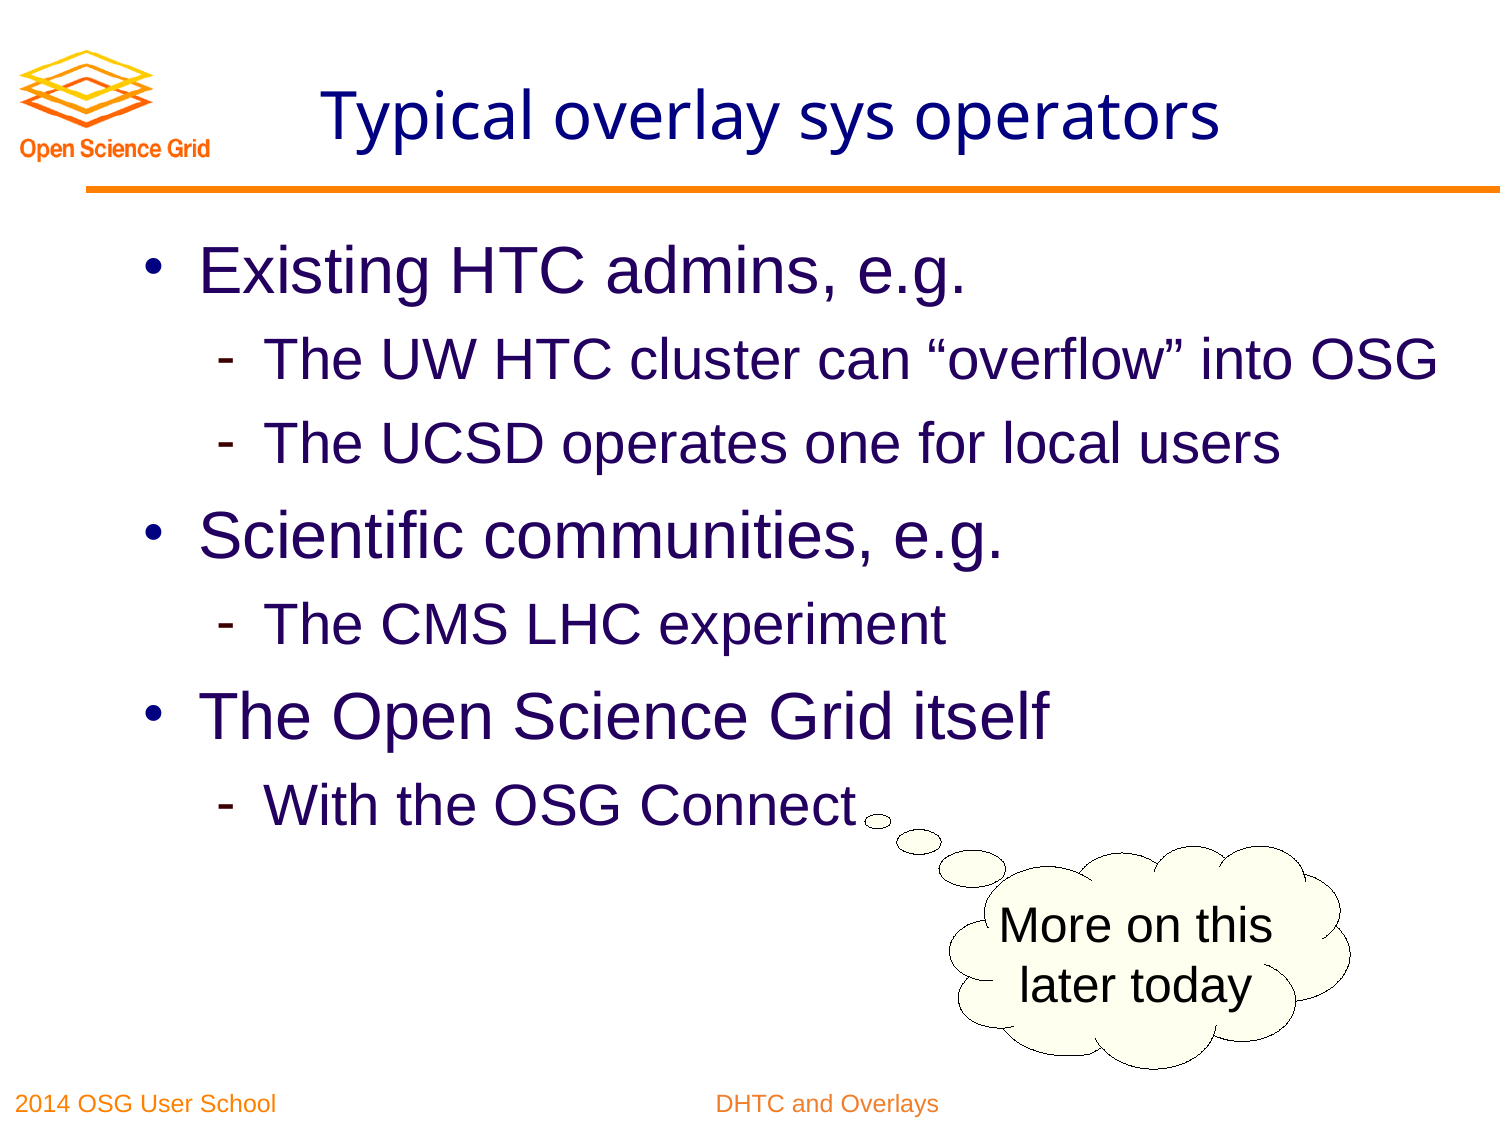

# Typical overlay sys operators
Existing HTC admins, e.g.
The UW HTC cluster can “overflow” into OSG
The UCSD operates one for local users
Scientific communities, e.g.
The CMS LHC experiment
The Open Science Grid itself
With the OSG Connect
More on this
later today